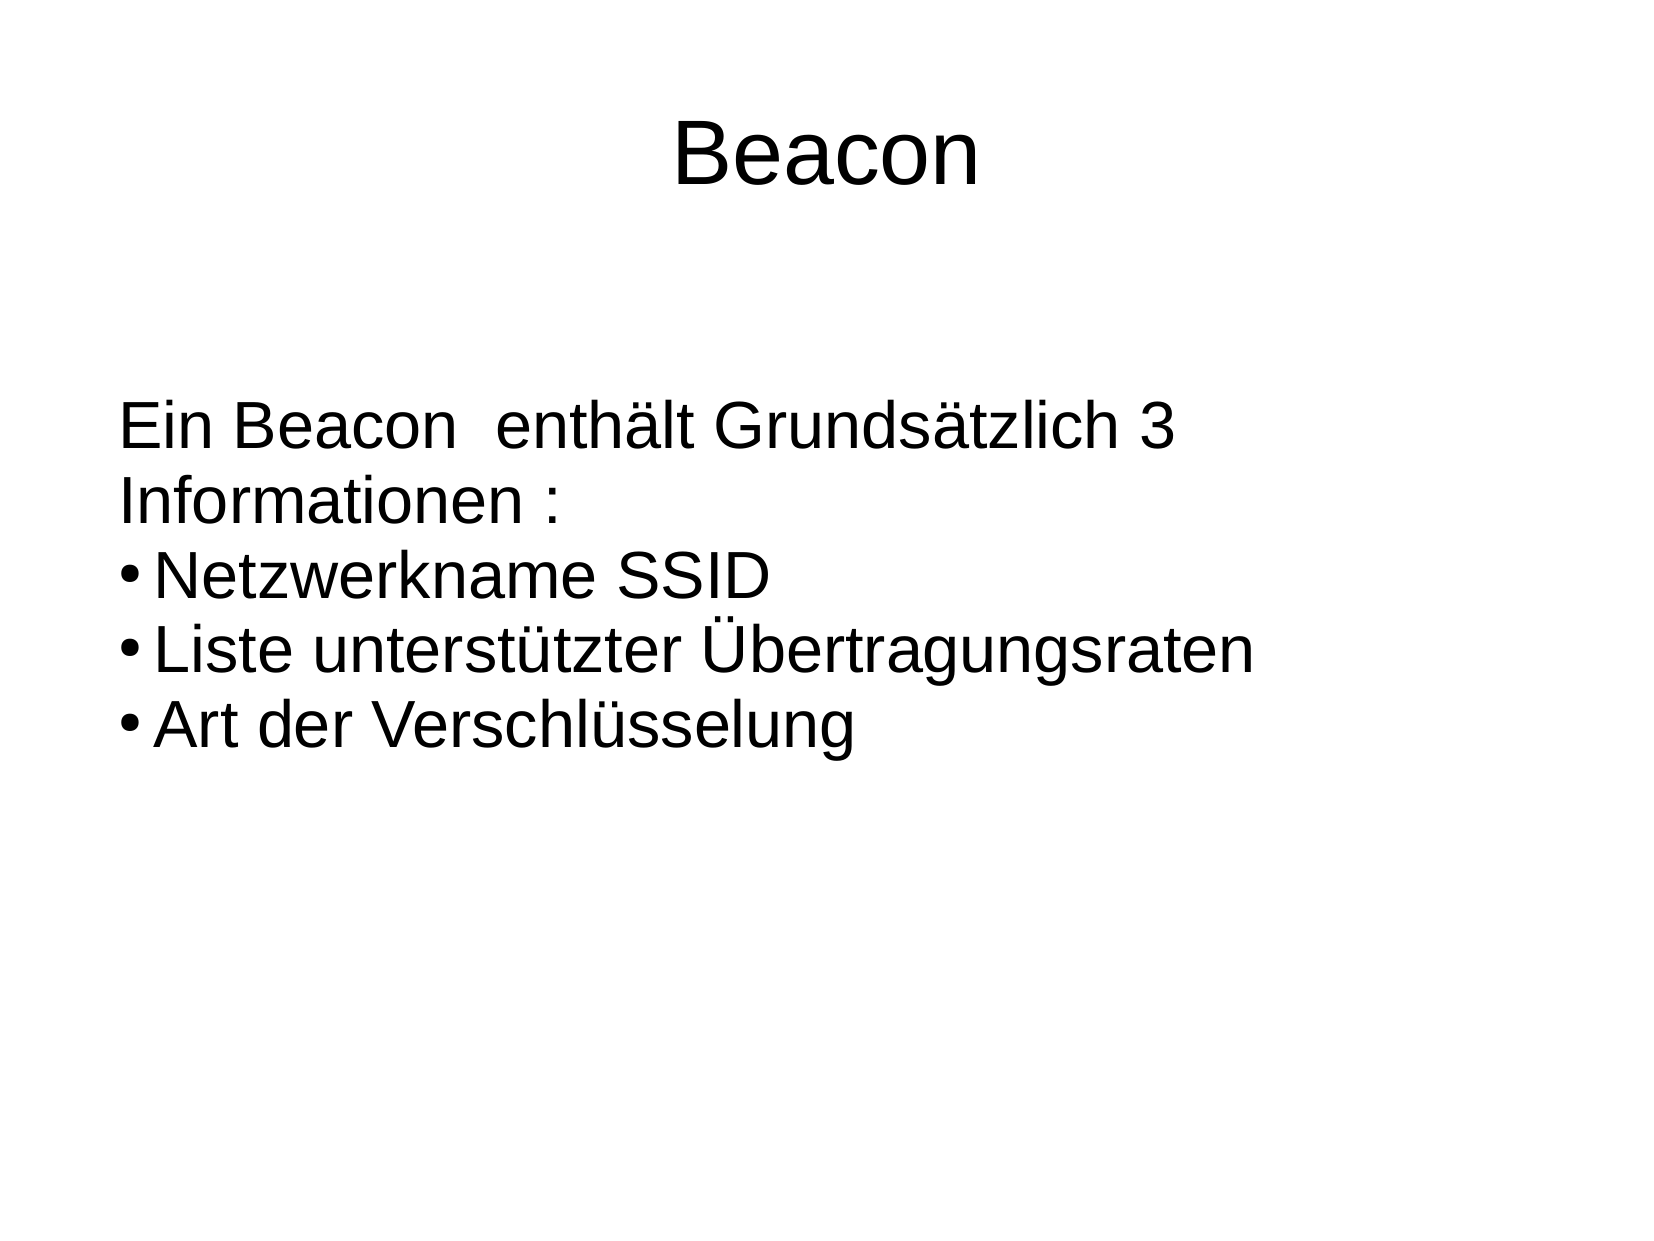

# Beacon
Ein Beacon enthält Grundsätzlich 3 Informationen :
Netzwerkname SSID
Liste unterstützter Übertragungsraten
Art der Verschlüsselung